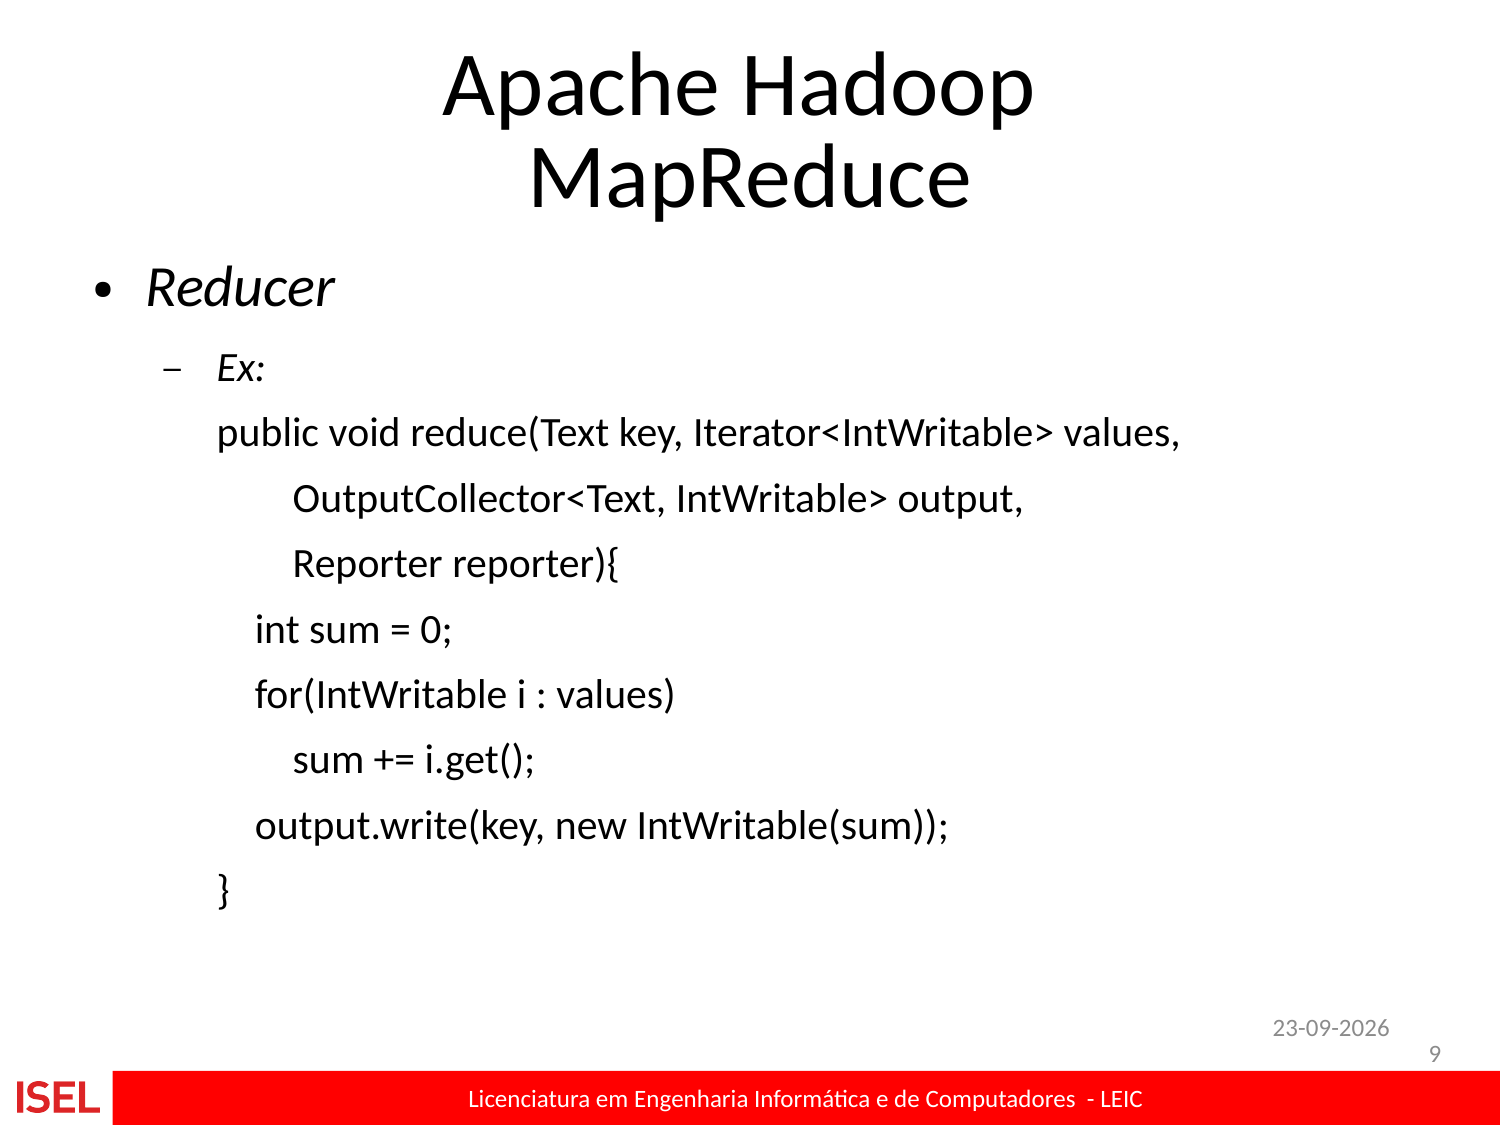

# Apache Hadoop MapReduce
Reducer
Ex:
public void reduce(Text key, Iterator<IntWritable> values,
 OutputCollector<Text, IntWritable> output,
 Reporter reporter){
 int sum = 0;
 for(IntWritable i : values)
 sum += i.get();
 output.write(key, new IntWritable(sum));
}
Licenciatura em Engenharia Informática e de Computadores - LEIC